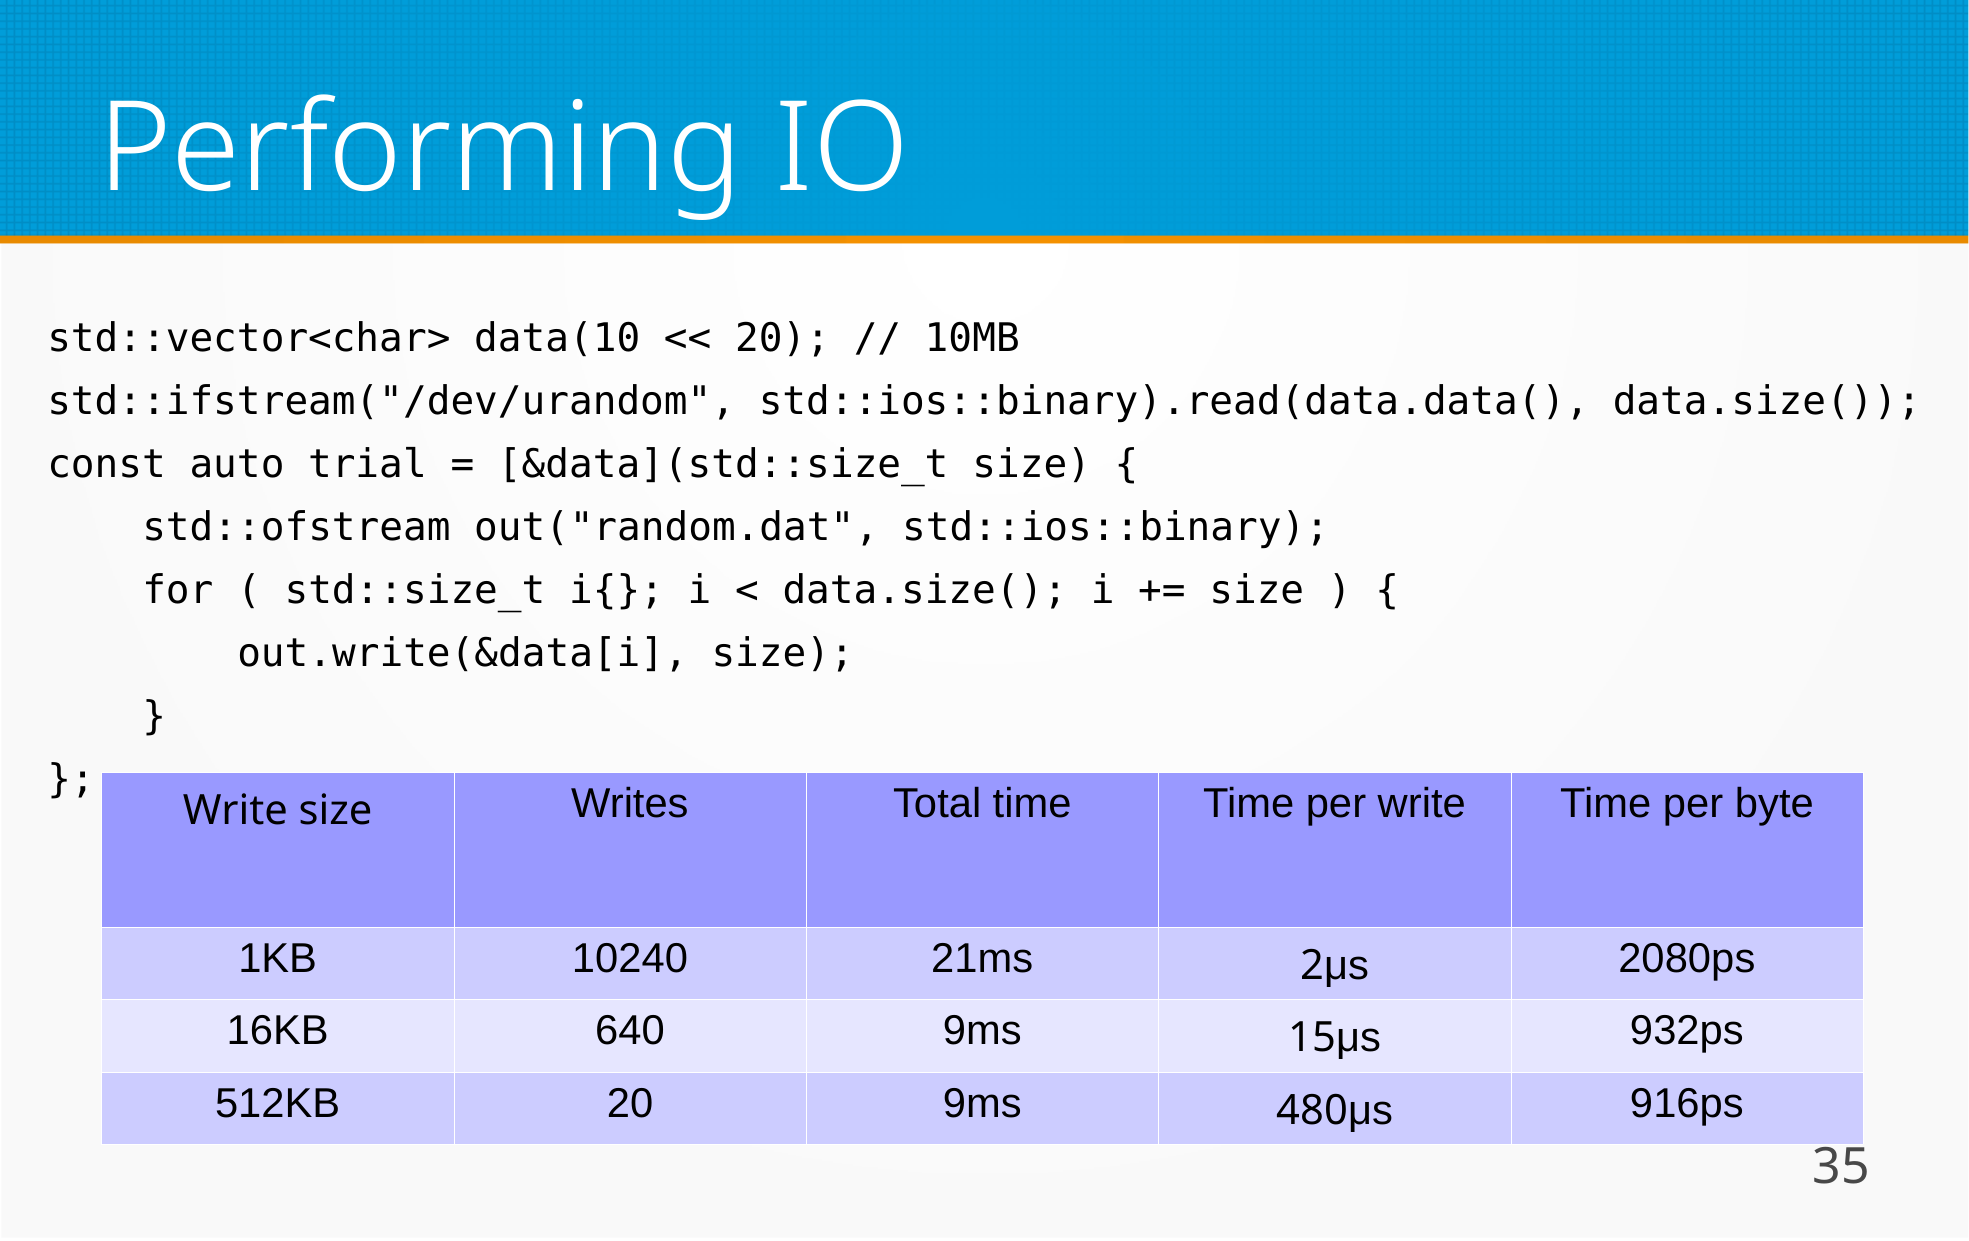

# Performing IO
std::vector<char> data(10 << 20); // 10MB
std::ifstream("/dev/urandom", std::ios::binary).read(data.data(), data.size());
const auto trial = [&data](std::size_t size) {
 std::ofstream out("random.dat", std::ios::binary);
 for ( std::size_t i{}; i < data.size(); i += size ) {
 out.write(&data[i], size);
 }
};
| Write size | Writes | Total time | Time per write | Time per byte |
| --- | --- | --- | --- | --- |
| 1KB | 10240 | 21ms | 2μs | 2080ps |
| 16KB | 640 | 9ms | 15μs | 932ps |
| 512KB | 20 | 9ms | 480μs | 916ps |
35